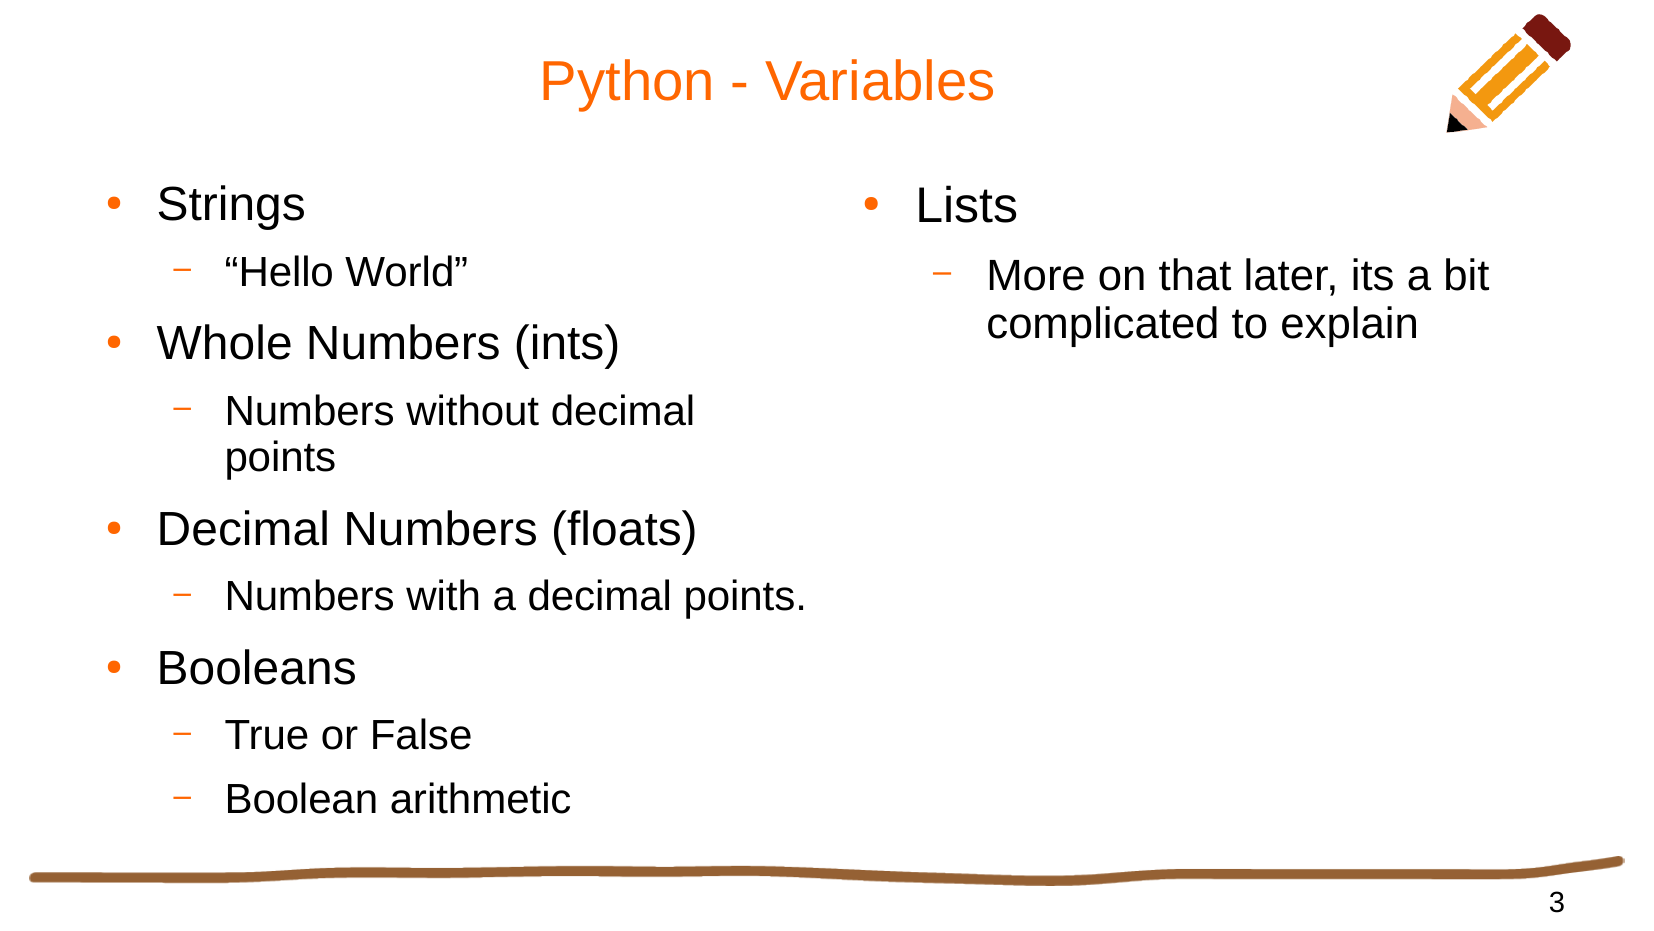

# Python - Variables
Strings
“Hello World”
Whole Numbers (ints)
Numbers without decimal points
Decimal Numbers (floats)
Numbers with a decimal points.
Booleans
True or False
Boolean arithmetic
Lists
More on that later, its a bit complicated to explain
3